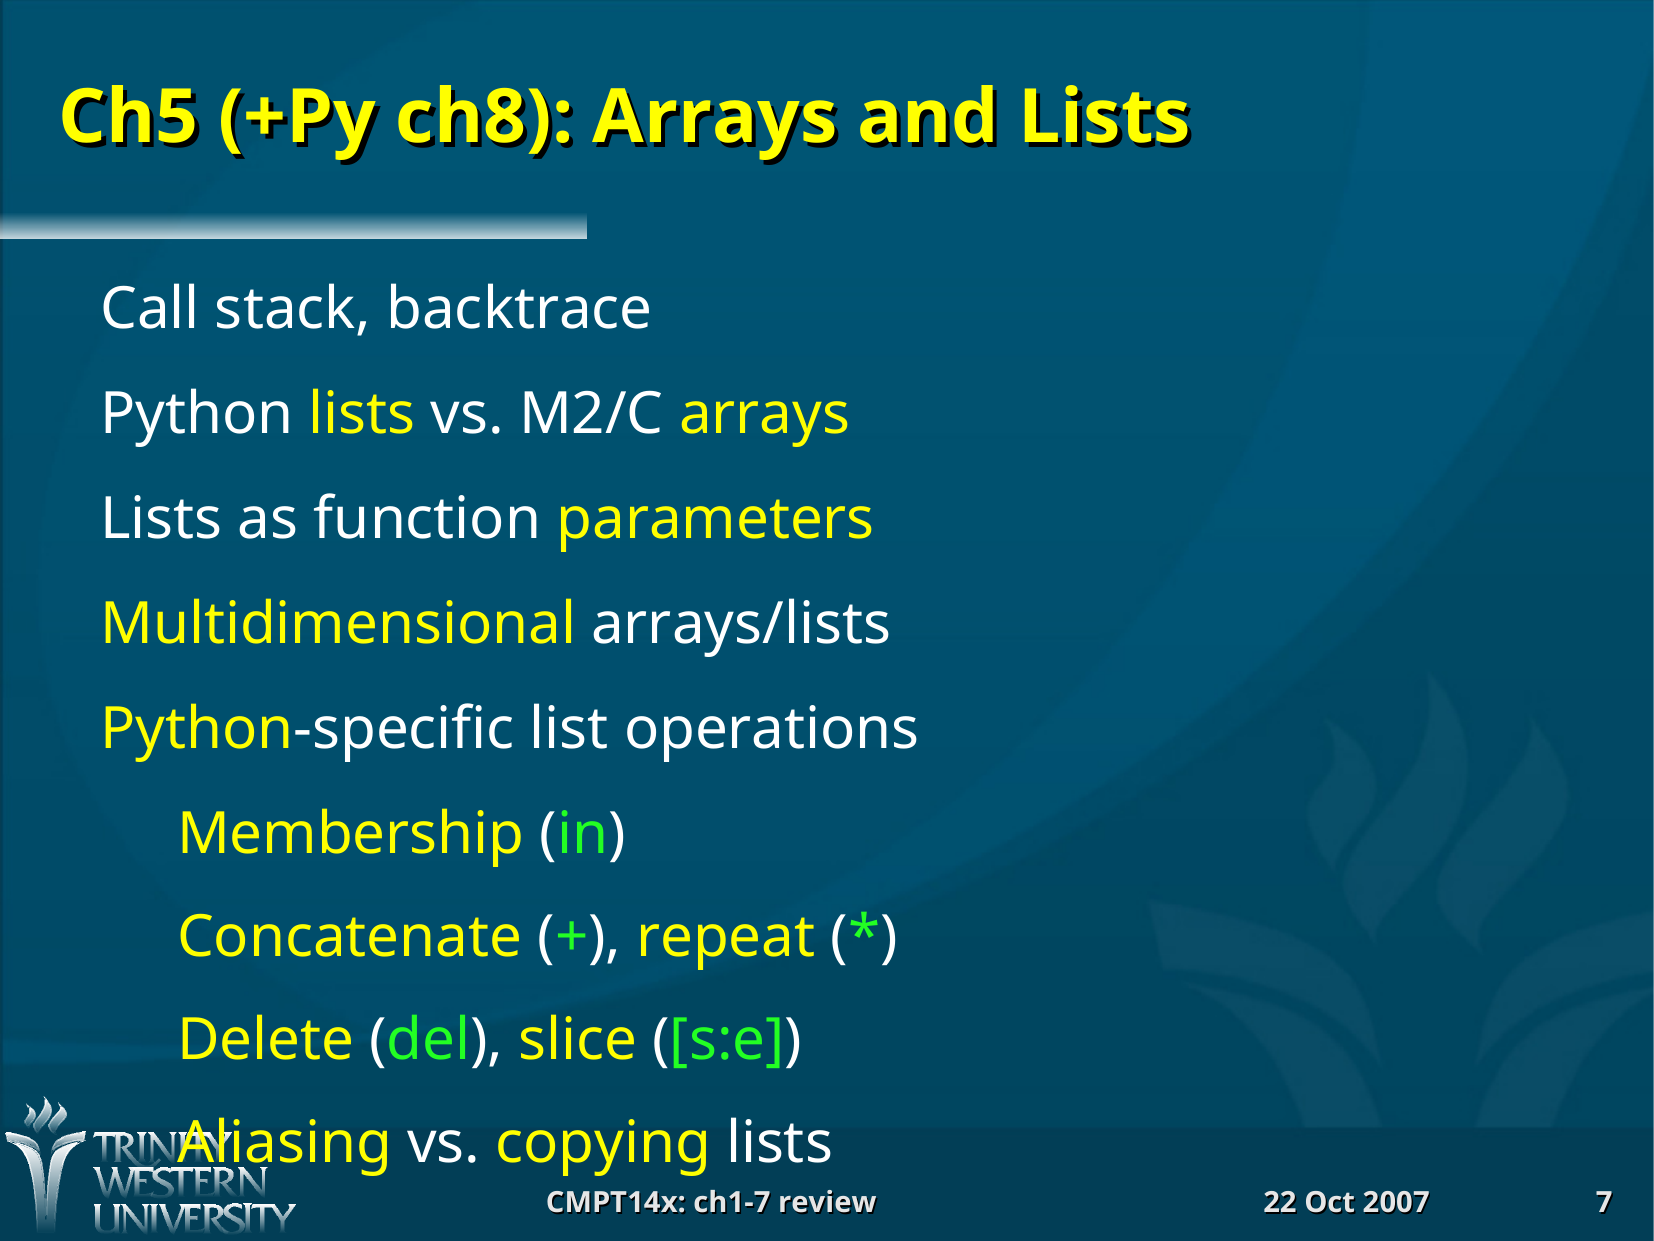

# Ch5 (+Py ch8): Arrays and Lists
Call stack, backtrace
Python lists vs. M2/C arrays
Lists as function parameters
Multidimensional arrays/lists
Python-specific list operations
Membership (in)
Concatenate (+), repeat (*)
Delete (del), slice ([s:e])
Aliasing vs. copying lists
CMPT14x: ch1-7 review
22 Oct 2007
7